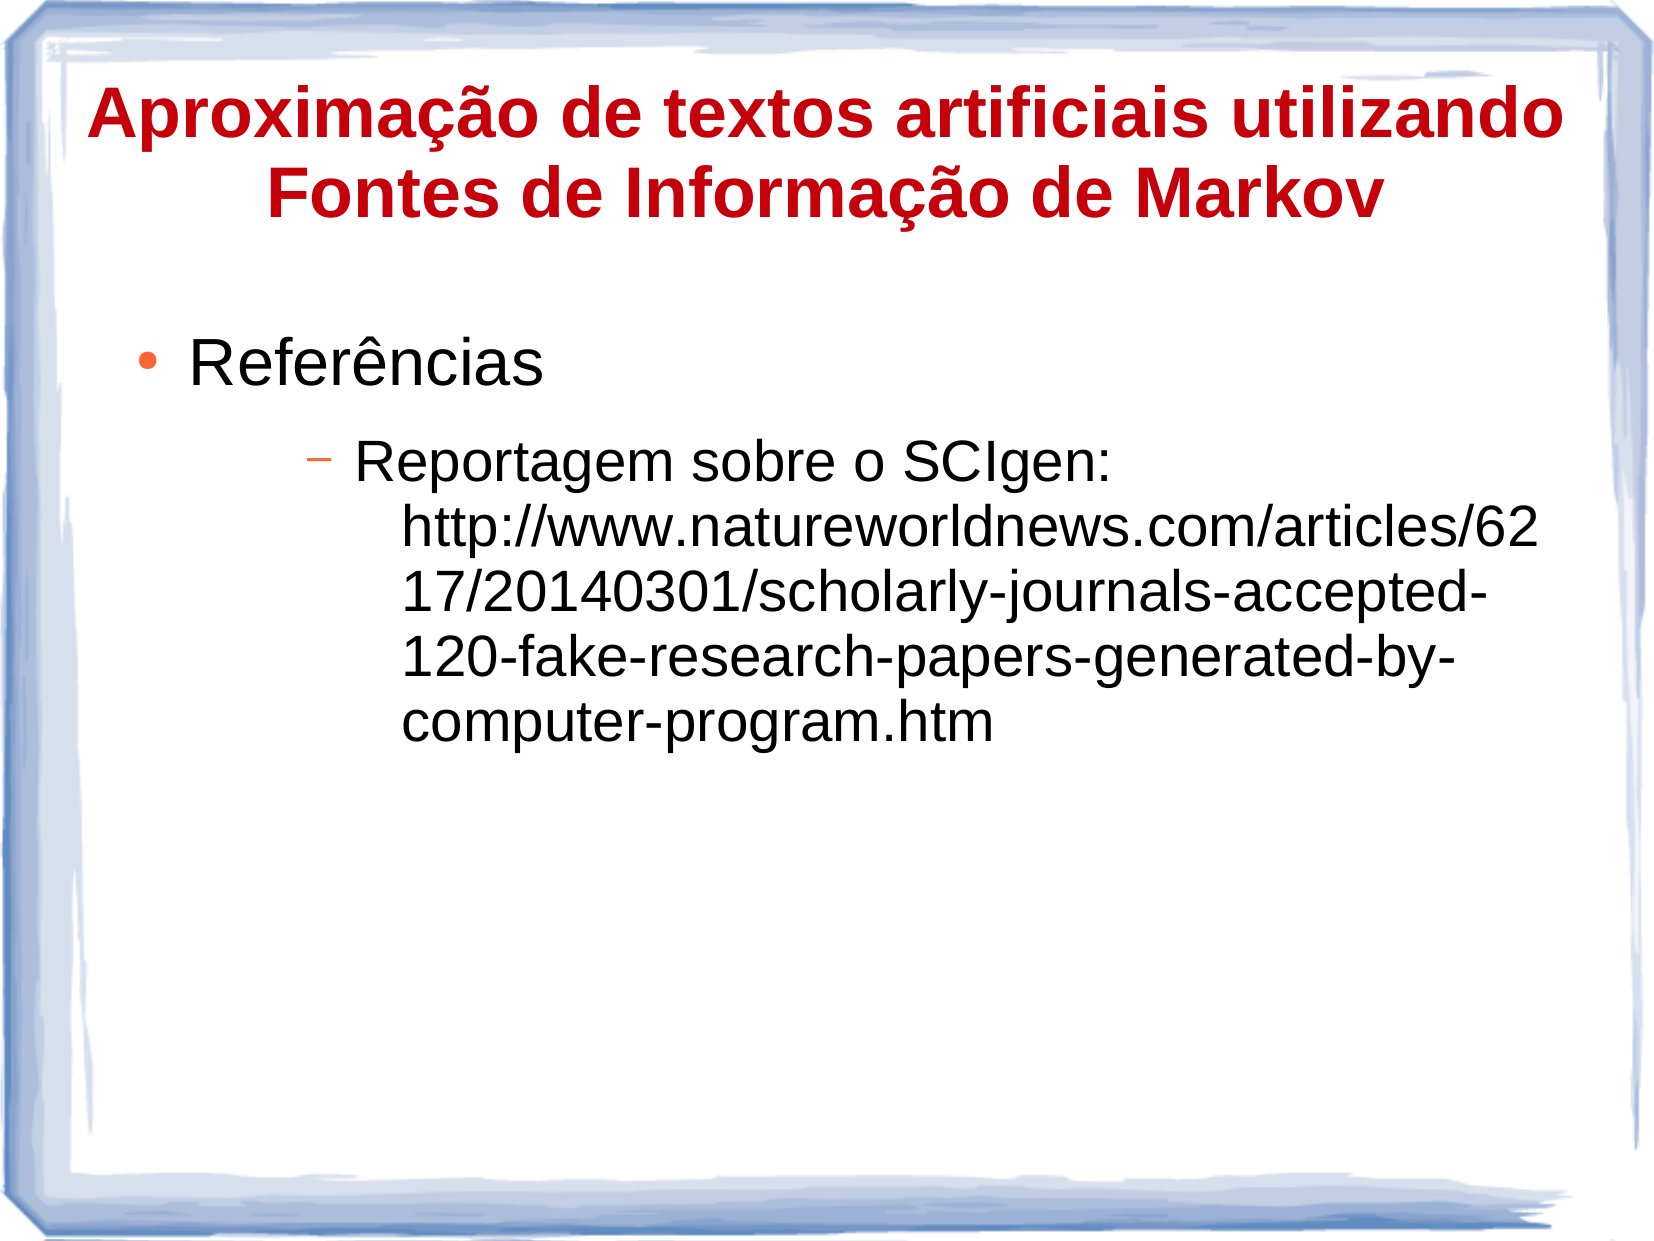

# Aproximação de textos artificiais utilizando Fontes de Informação de Markov
Referências
Reportagem sobre o SCIgen: http://www.natureworldnews.com/articles/6217/20140301/scholarly-journals-accepted-120-fake-research-papers-generated-by-computer-program.htm